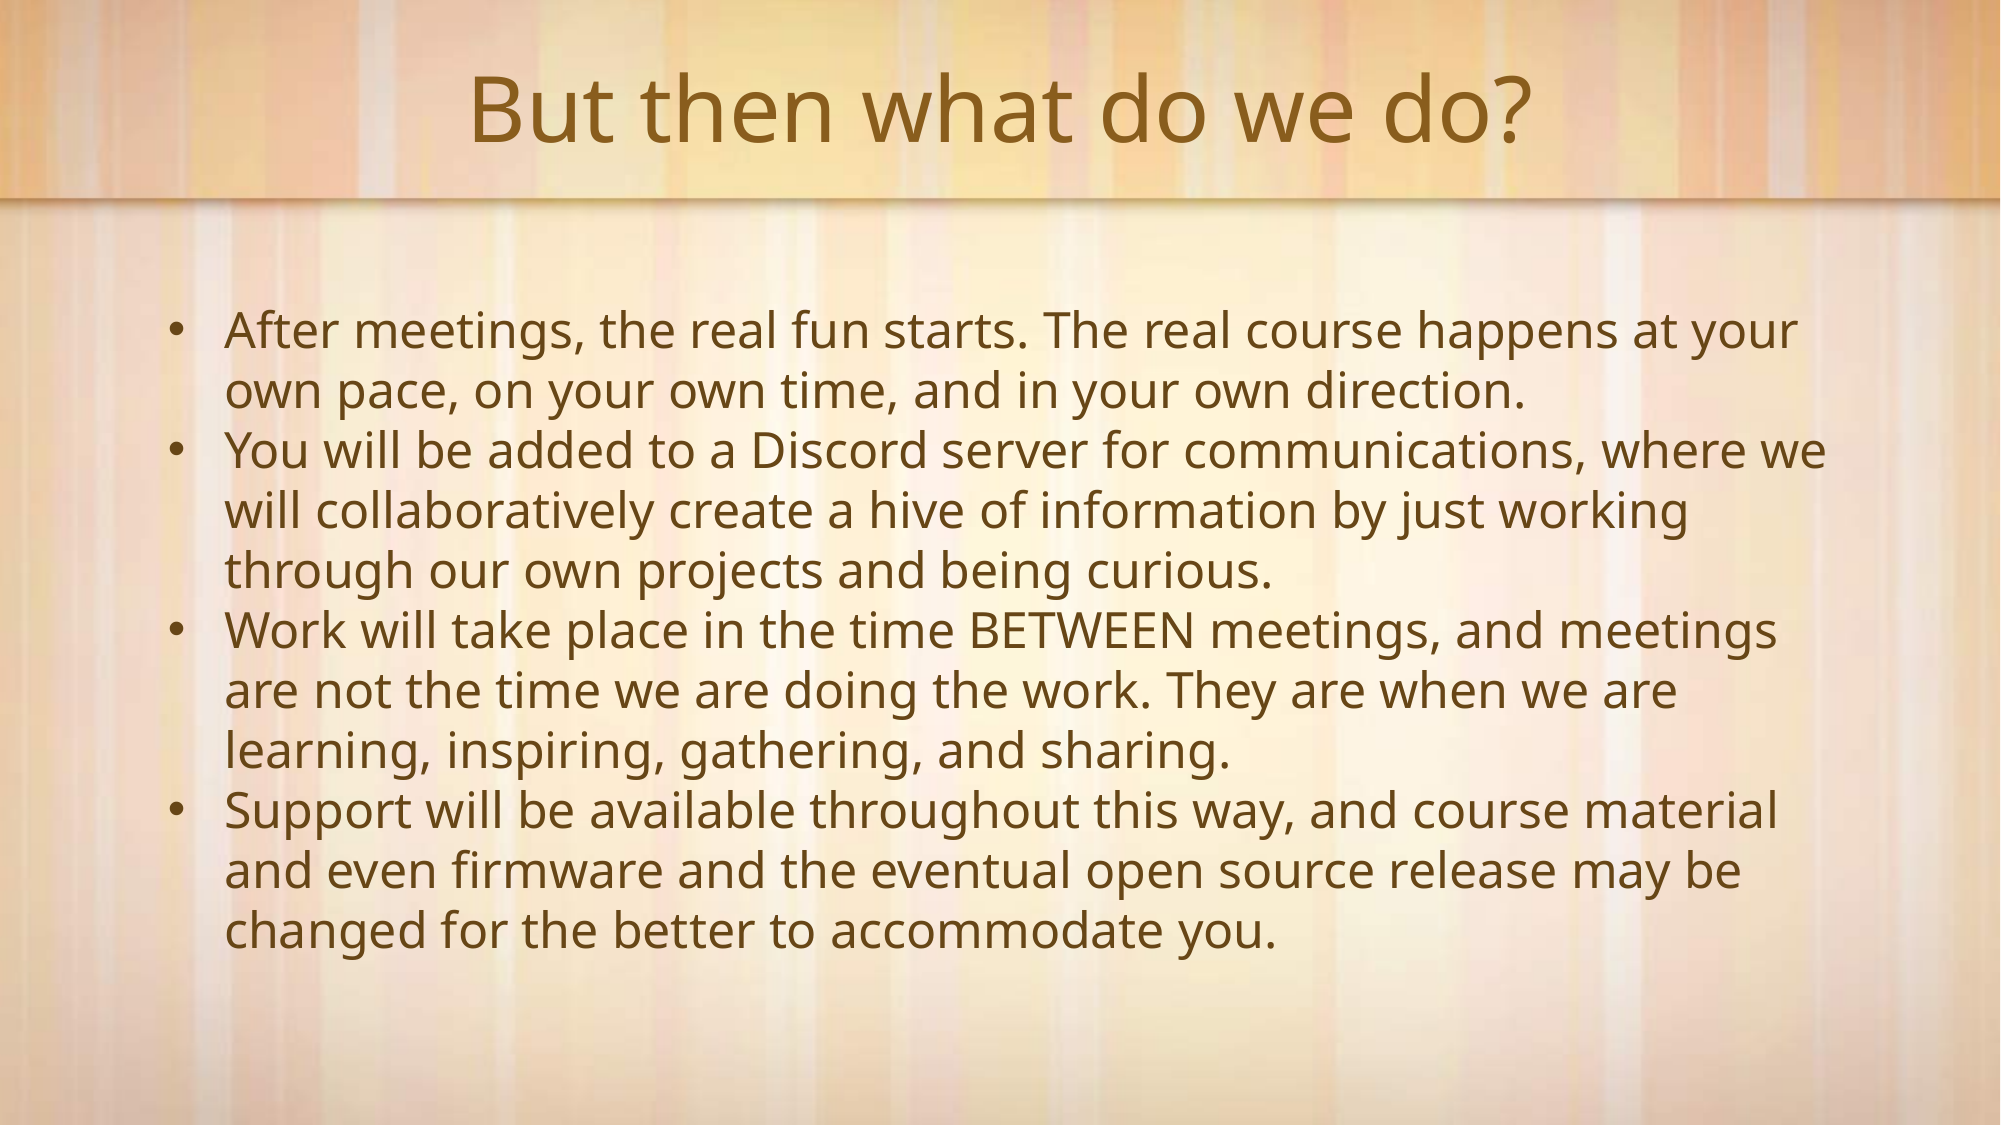

But then what do we do?
# After meetings, the real fun starts. The real course happens at your own pace, on your own time, and in your own direction.
You will be added to a Discord server for communications, where we will collaboratively create a hive of information by just working through our own projects and being curious.
Work will take place in the time BETWEEN meetings, and meetings are not the time we are doing the work. They are when we are learning, inspiring, gathering, and sharing.
Support will be available throughout this way, and course material and even firmware and the eventual open source release may be changed for the better to accommodate you.